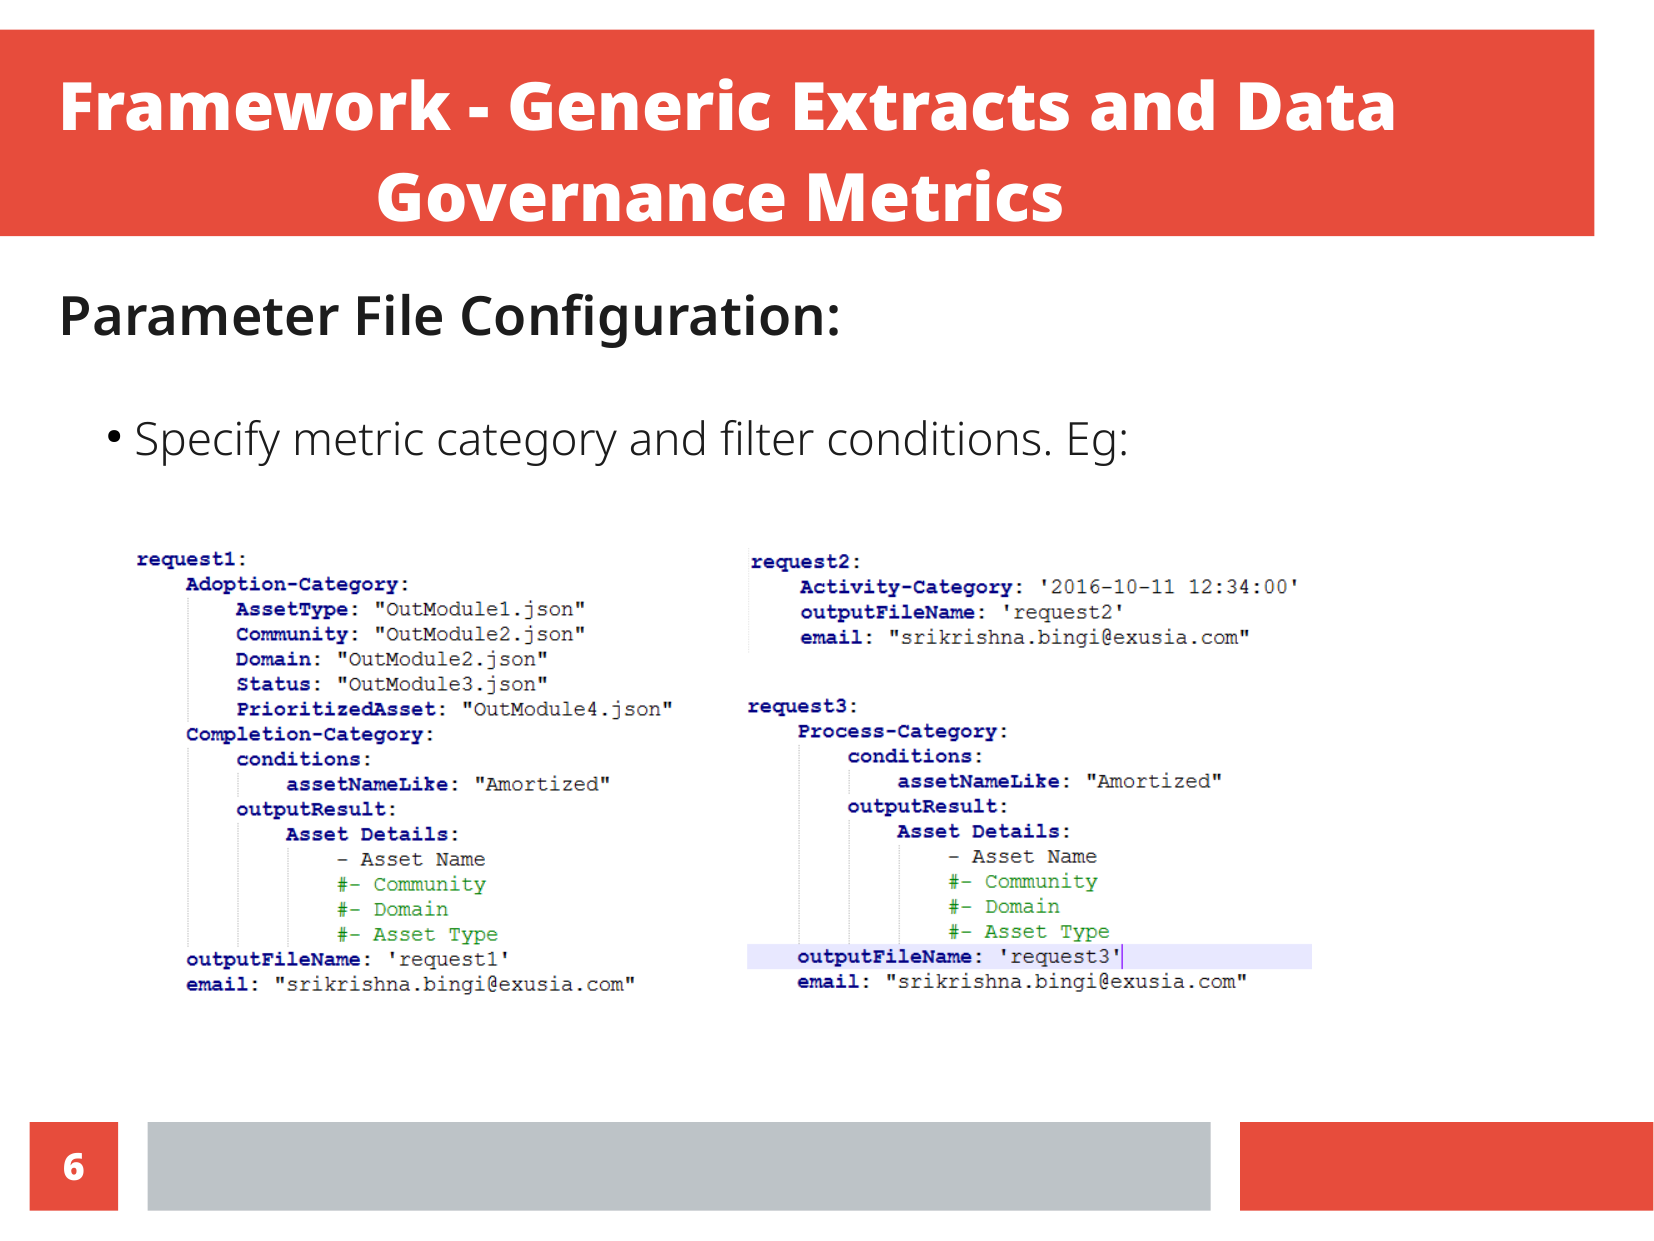

# Framework - Generic Extracts and Data Governance Metrics
Parameter File Configuration:
 Specify metric category and filter conditions. Eg:
6